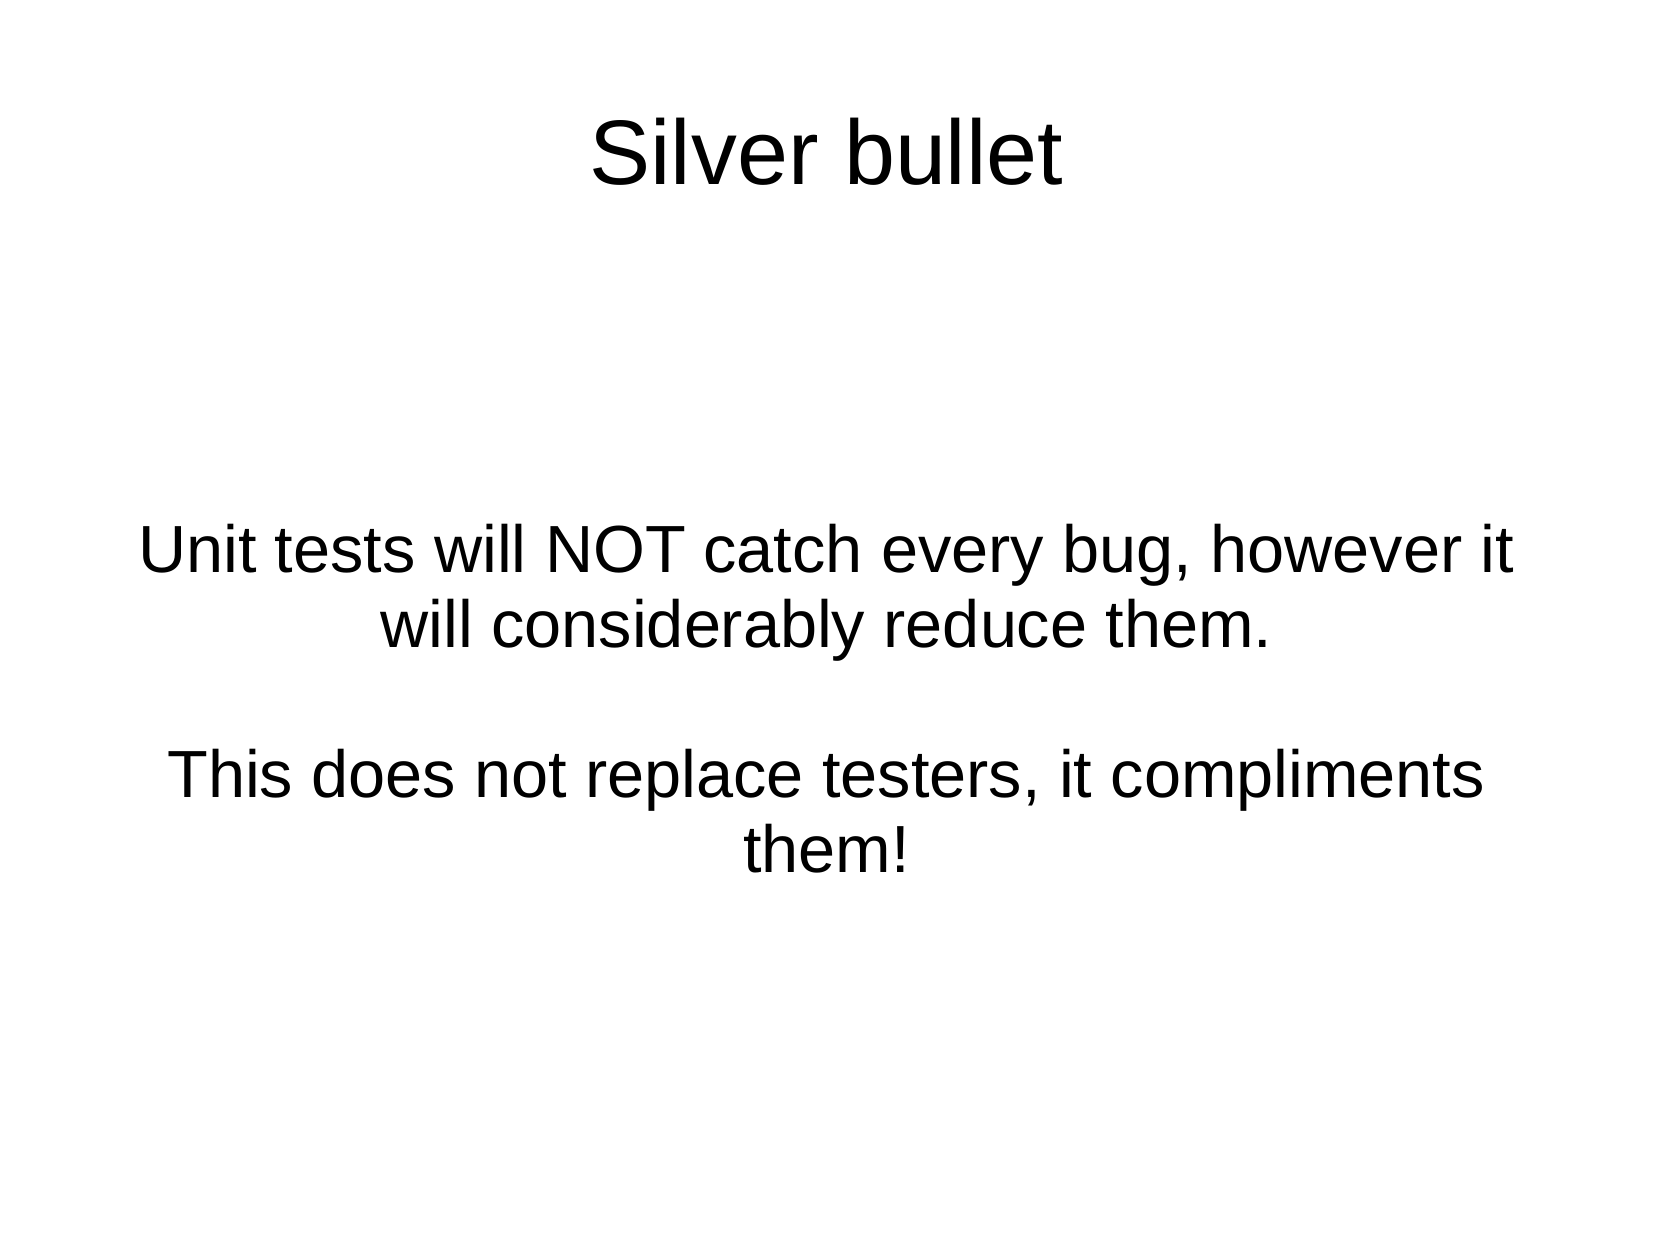

# Silver bullet
Unit tests will NOT catch every bug, however it will considerably reduce them.
This does not replace testers, it compliments them!